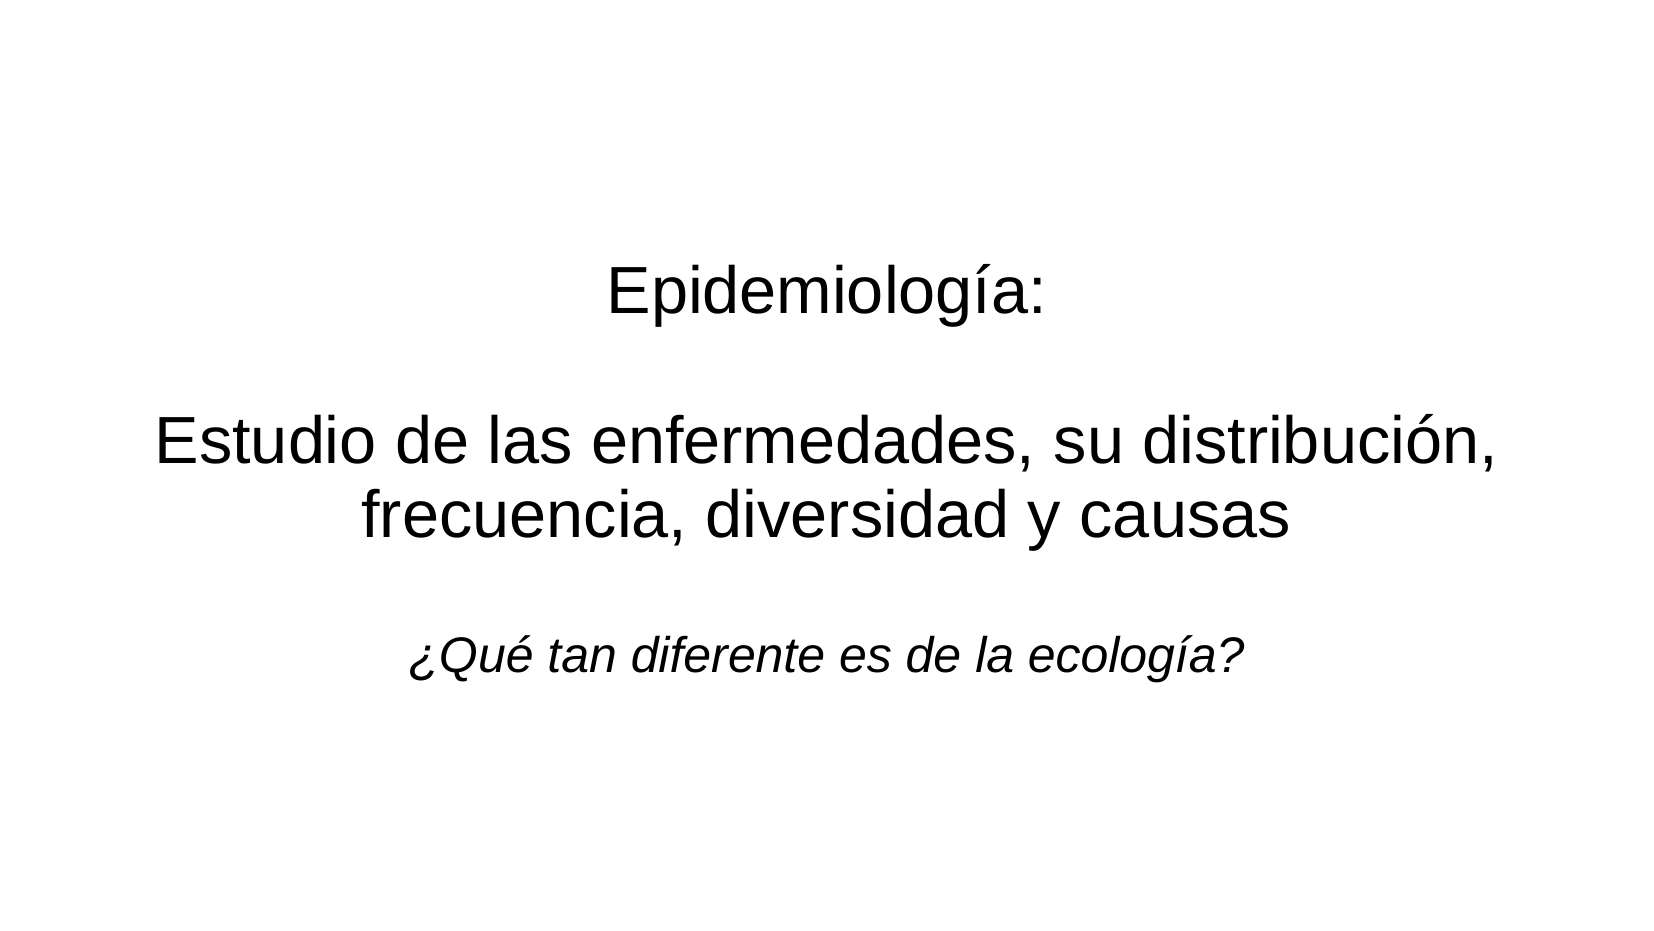

# Epidemiología:
Estudio de las enfermedades, su distribución, frecuencia, diversidad y causas
¿Qué tan diferente es de la ecología?